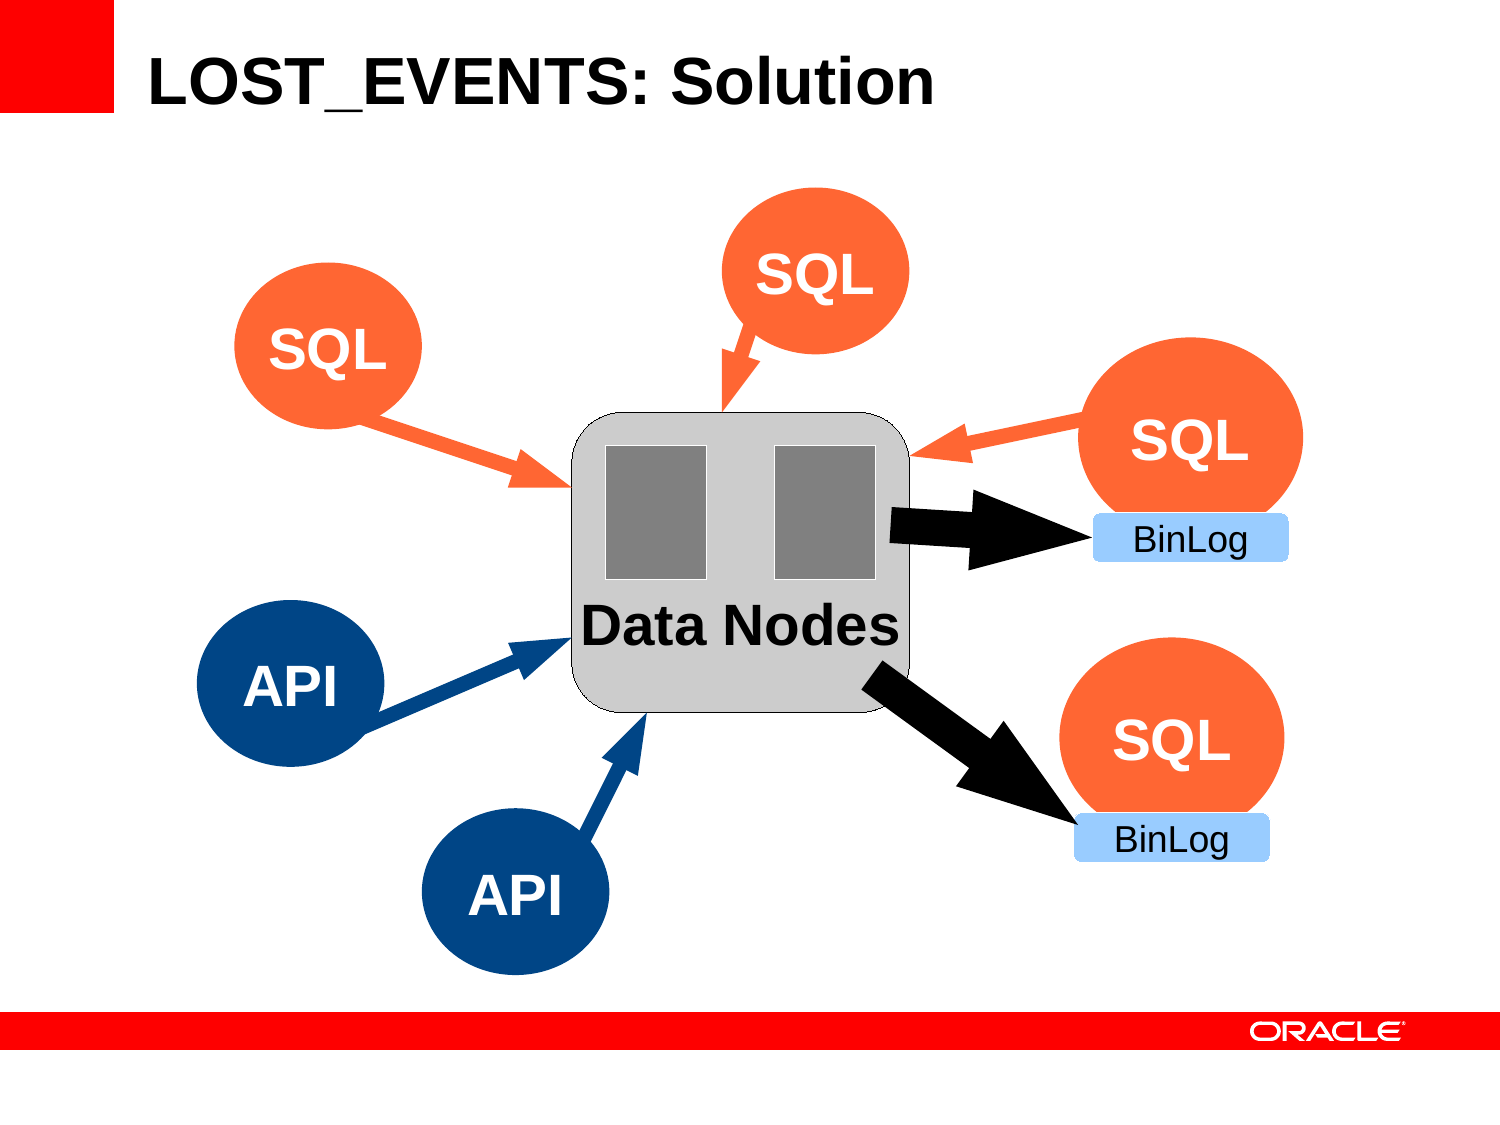

# LOST_EVENTS: Solution
SQL
SQL
SQL
Data Nodes
BinLog
API
SQL
API
BinLog